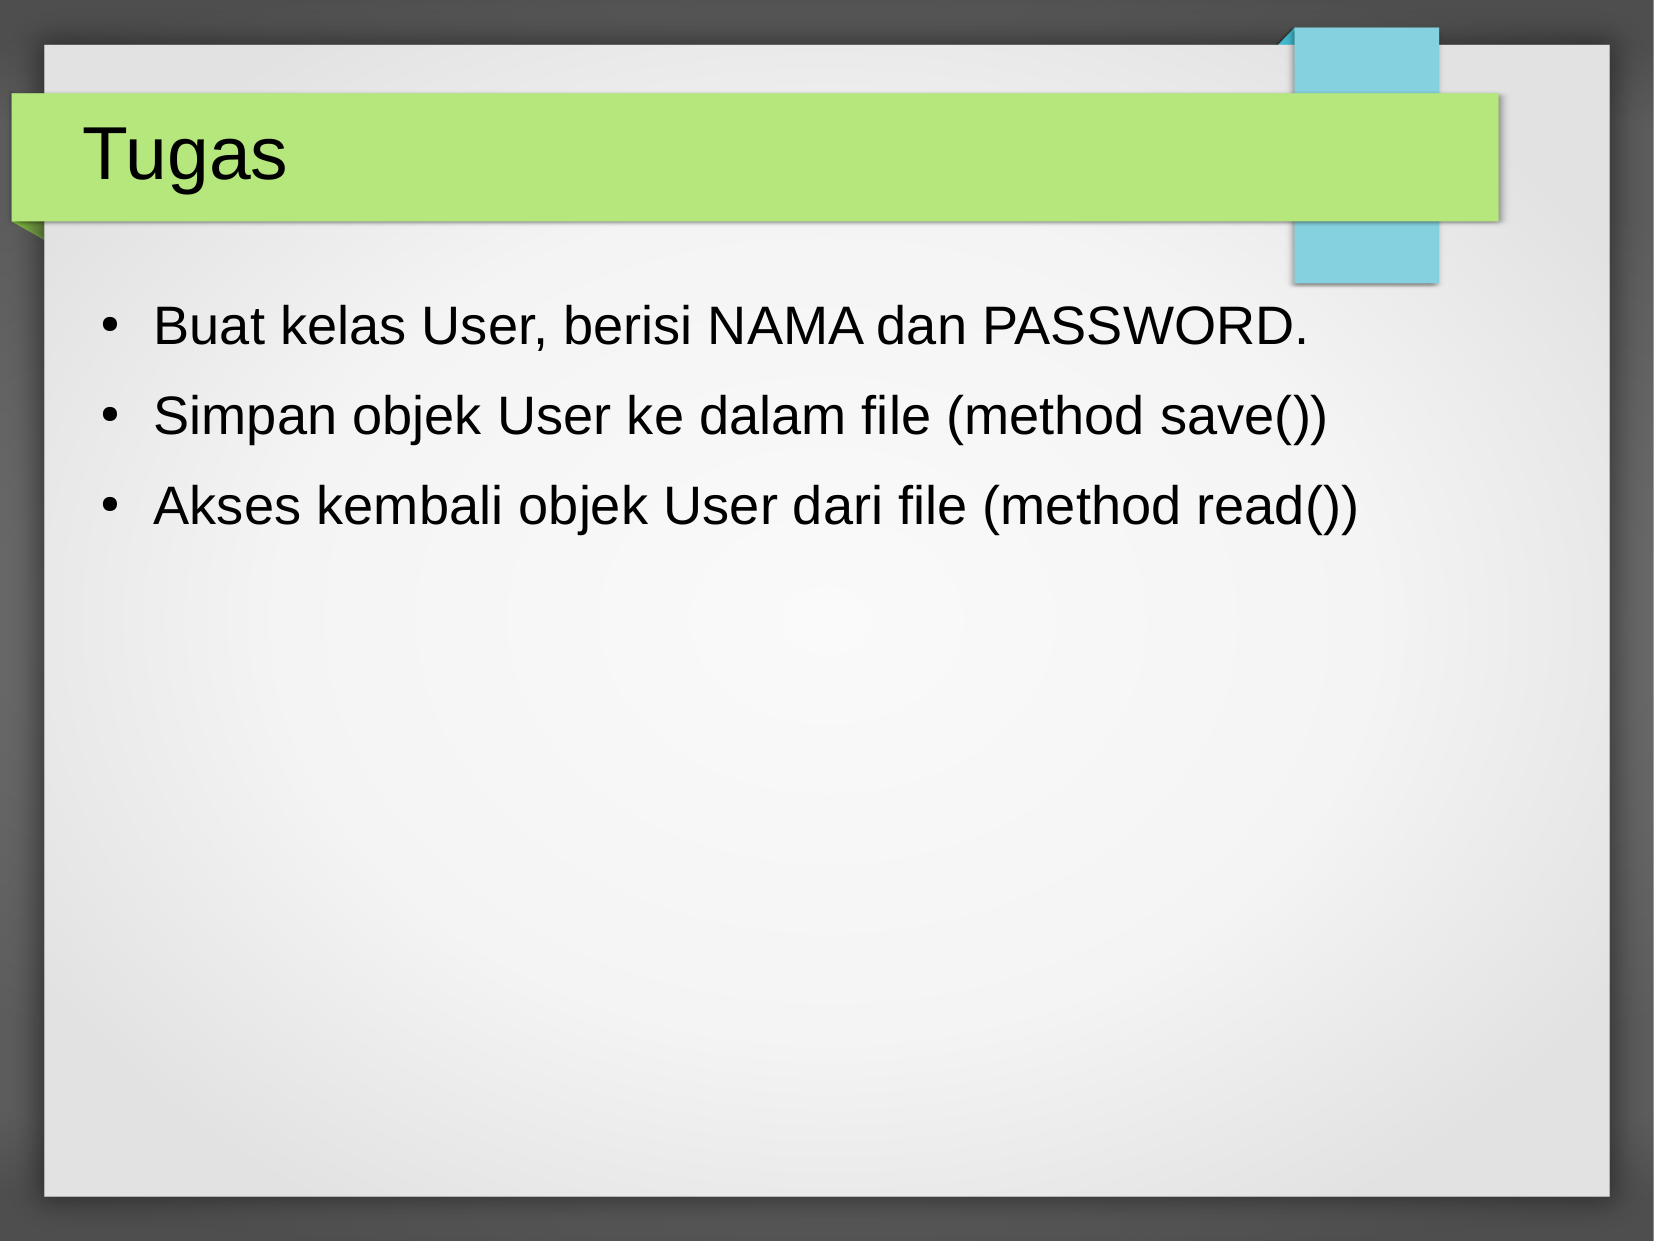

# Tugas
Buat kelas User, berisi NAMA dan PASSWORD.
Simpan objek User ke dalam file (method save())
Akses kembali objek User dari file (method read())